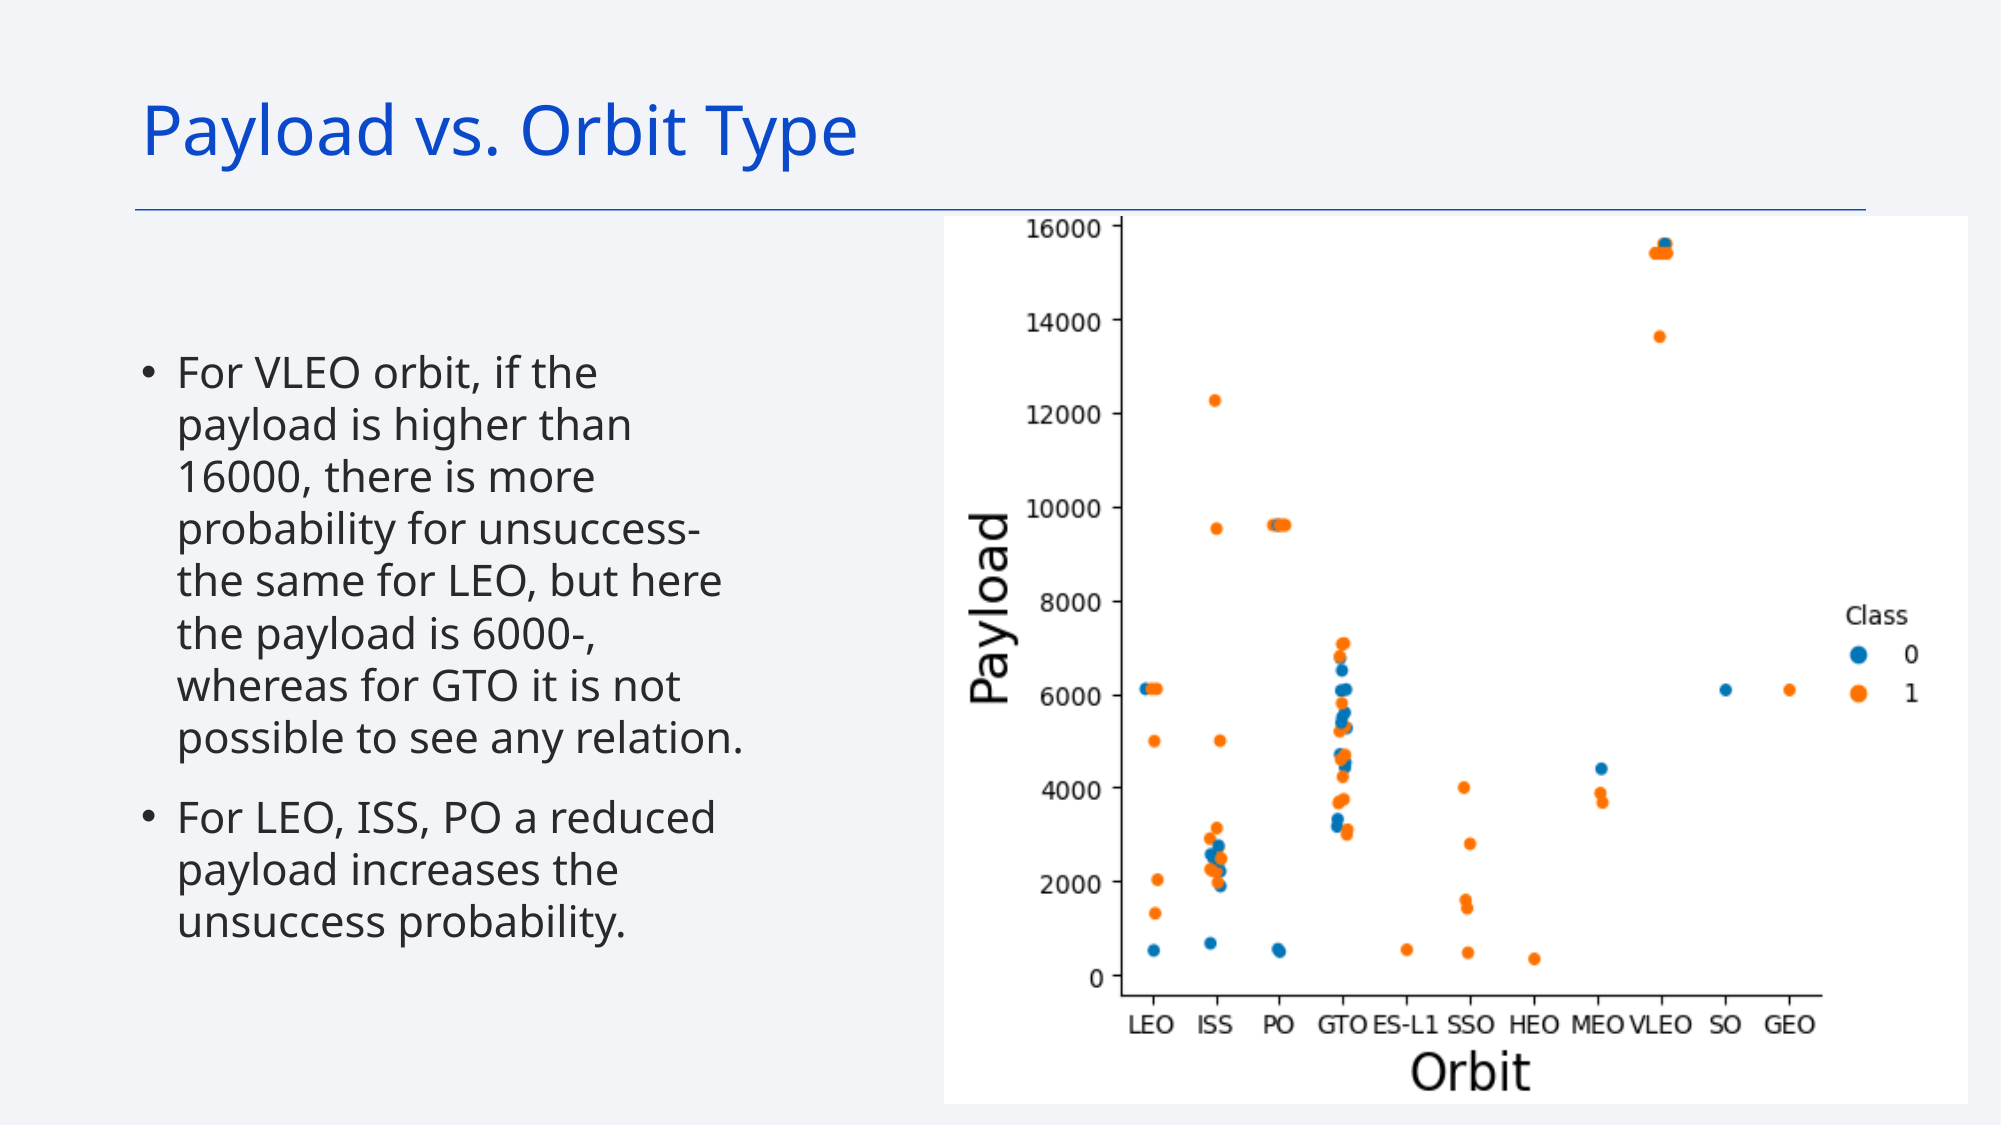

Payload vs. Orbit Type
# For VLEO orbit, if the payload is higher than 16000, there is more probability for unsuccess-the same for LEO, but here the payload is 6000-, whereas for GTO it is not possible to see any relation.
For LEO, ISS, PO a reduced payload increases the unsuccess probability.
23